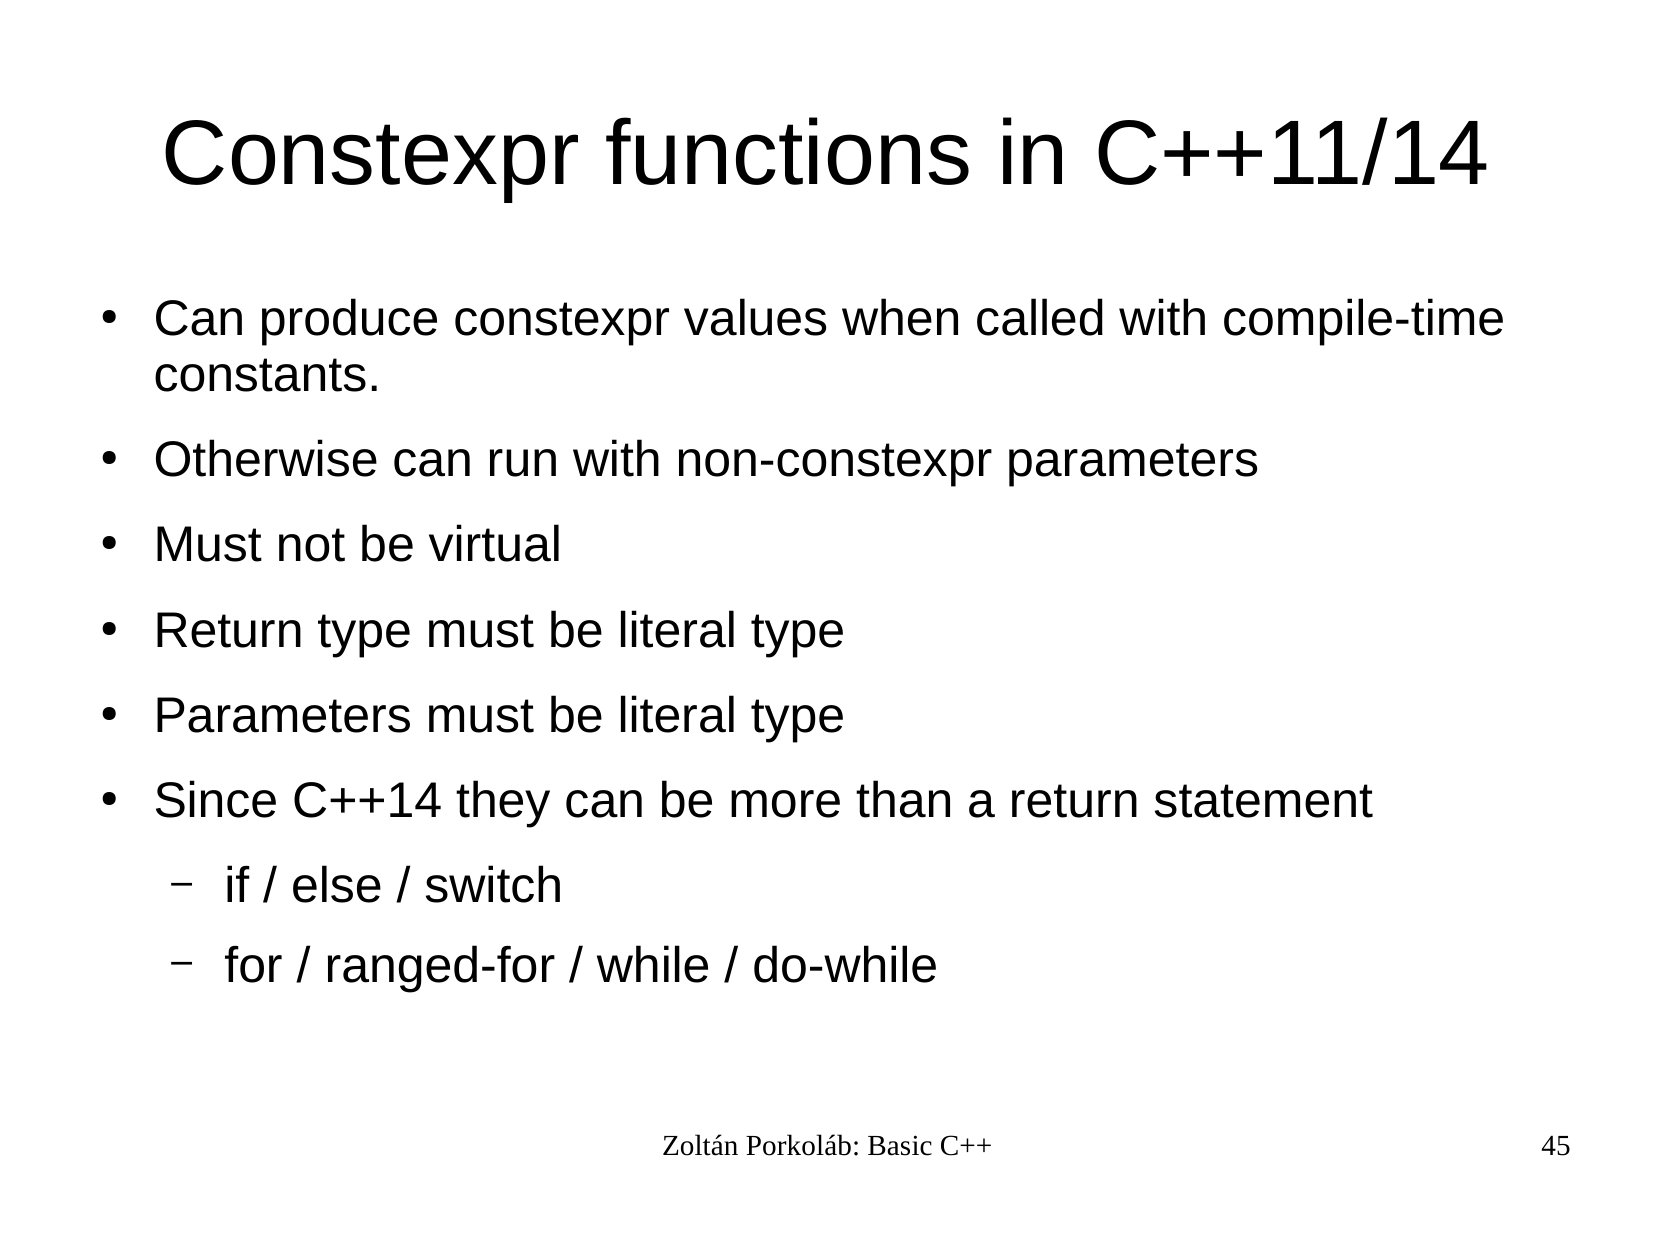

# Constexpr functions in C++11/14
Can produce constexpr values when called with compile-time constants.
Otherwise can run with non-constexpr parameters
Must not be virtual
Return type must be literal type
Parameters must be literal type
Since C++14 they can be more than a return statement
if / else / switch
for / ranged-for / while / do-while
Zoltán Porkoláb: Basic C++
45